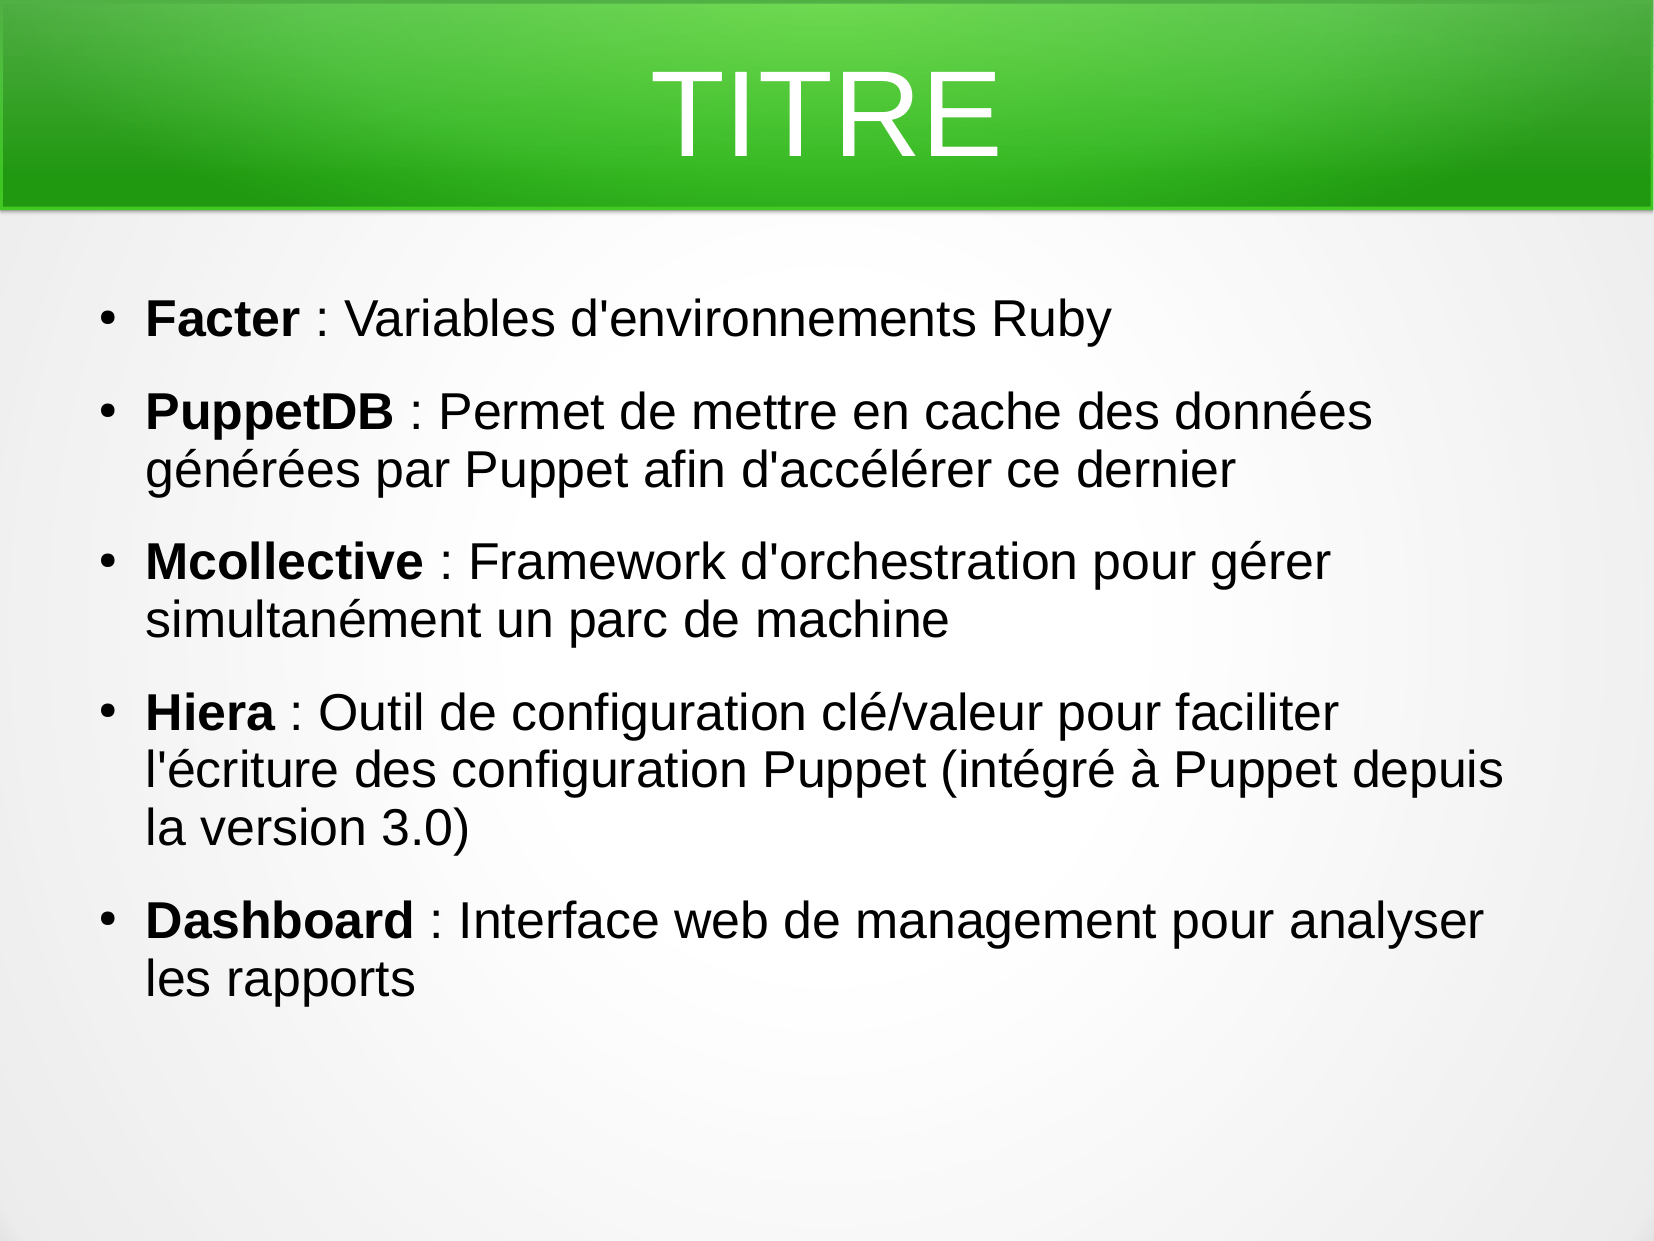

# TITRE
Facter : Variables d'environnements Ruby
PuppetDB : Permet de mettre en cache des données générées par Puppet afin d'accélérer ce dernier
Mcollective : Framework d'orchestration pour gérer simultanément un parc de machine
Hiera : Outil de configuration clé/valeur pour faciliter l'écriture des configuration Puppet (intégré à Puppet depuis la version 3.0)
Dashboard : Interface web de management pour analyser les rapports